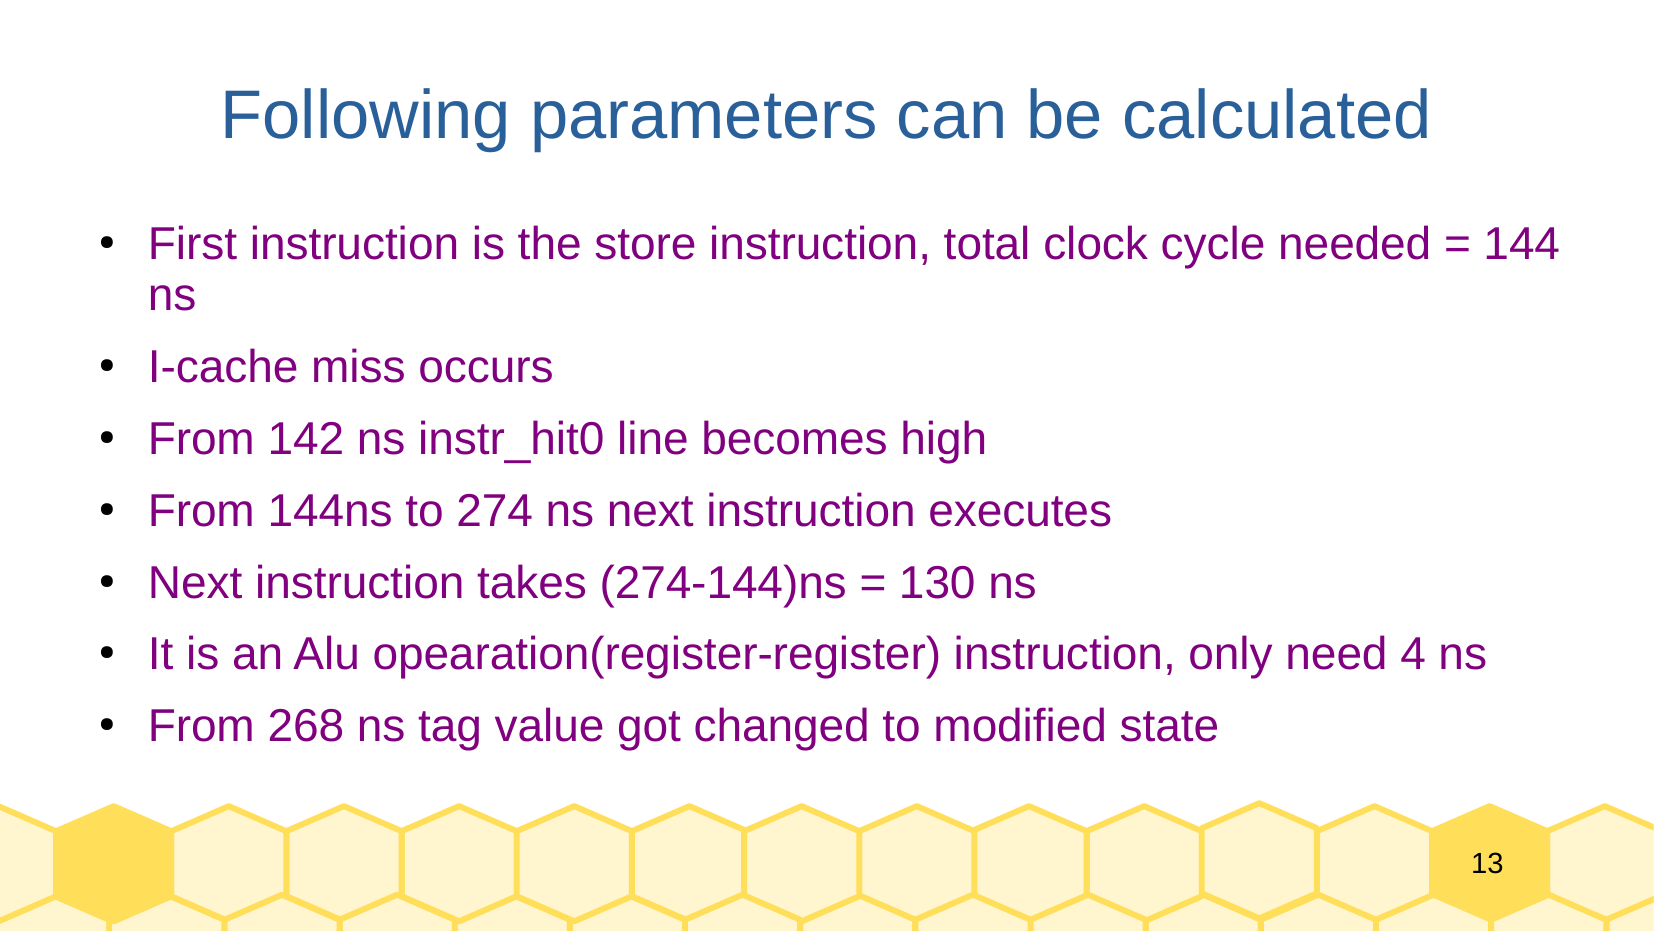

# Following parameters can be calculated
First instruction is the store instruction, total clock cycle needed = 144 ns
I-cache miss occurs
From 142 ns instr_hit0 line becomes high
From 144ns to 274 ns next instruction executes
Next instruction takes (274-144)ns = 130 ns
It is an Alu opearation(register-register) instruction, only need 4 ns
From 268 ns tag value got changed to modified state